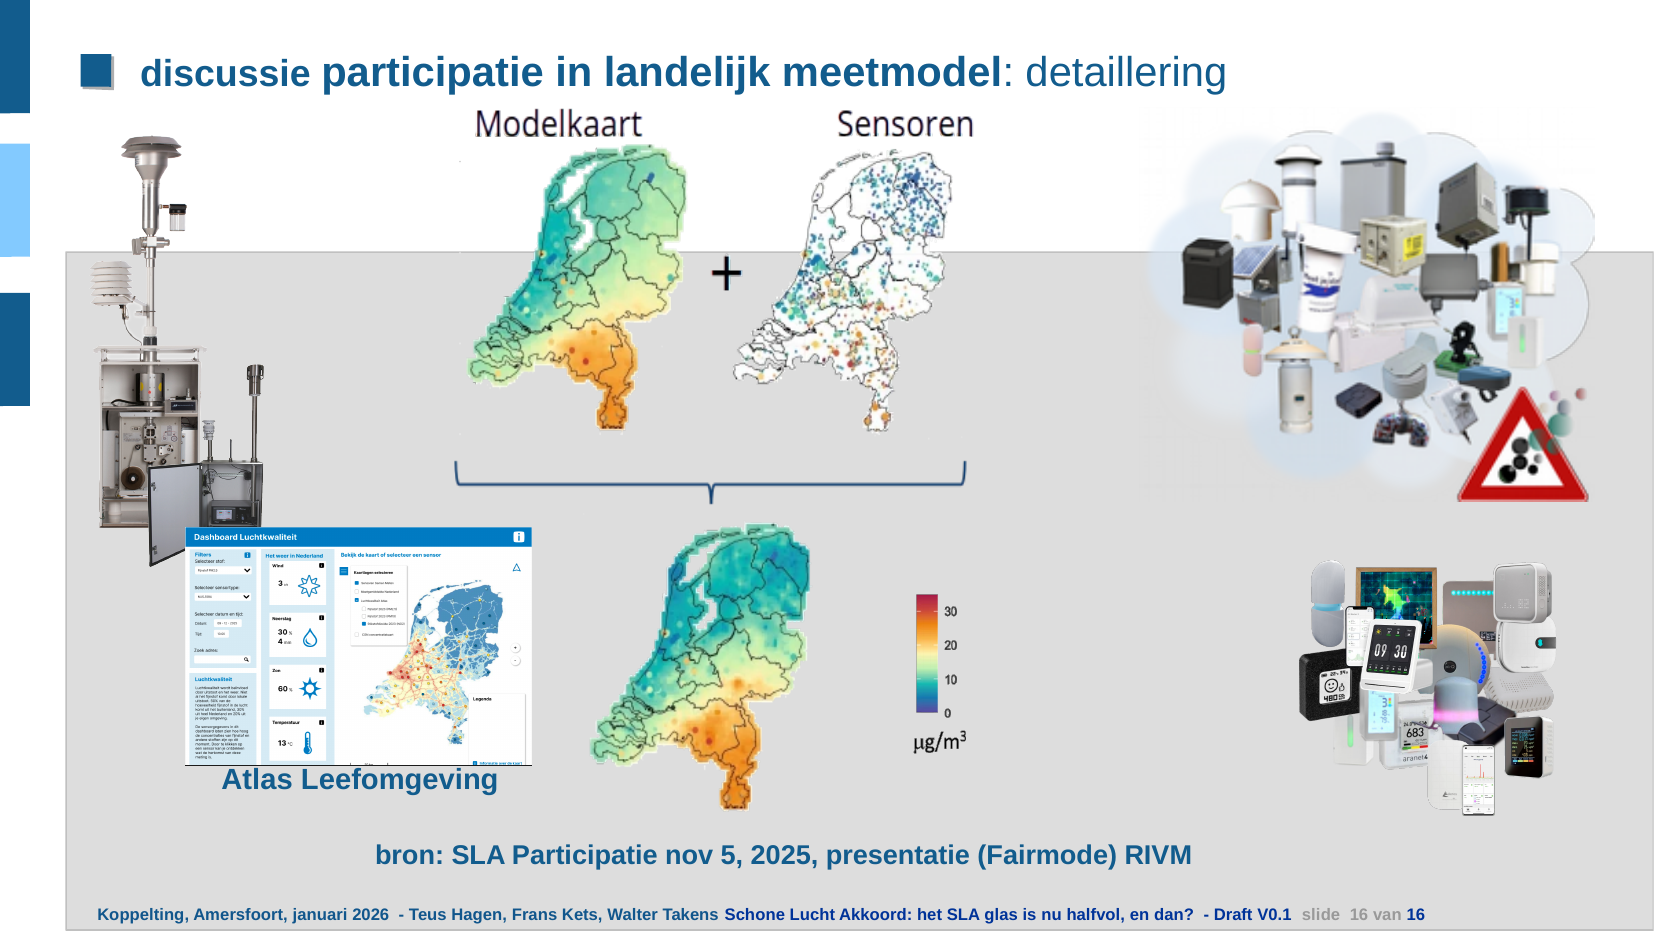

discussie participatie in landelijk meetmodel: detaillering
Atlas Leefomgeving
bron: SLA Participatie nov 5, 2025, presentatie (Fairmode) RIVM